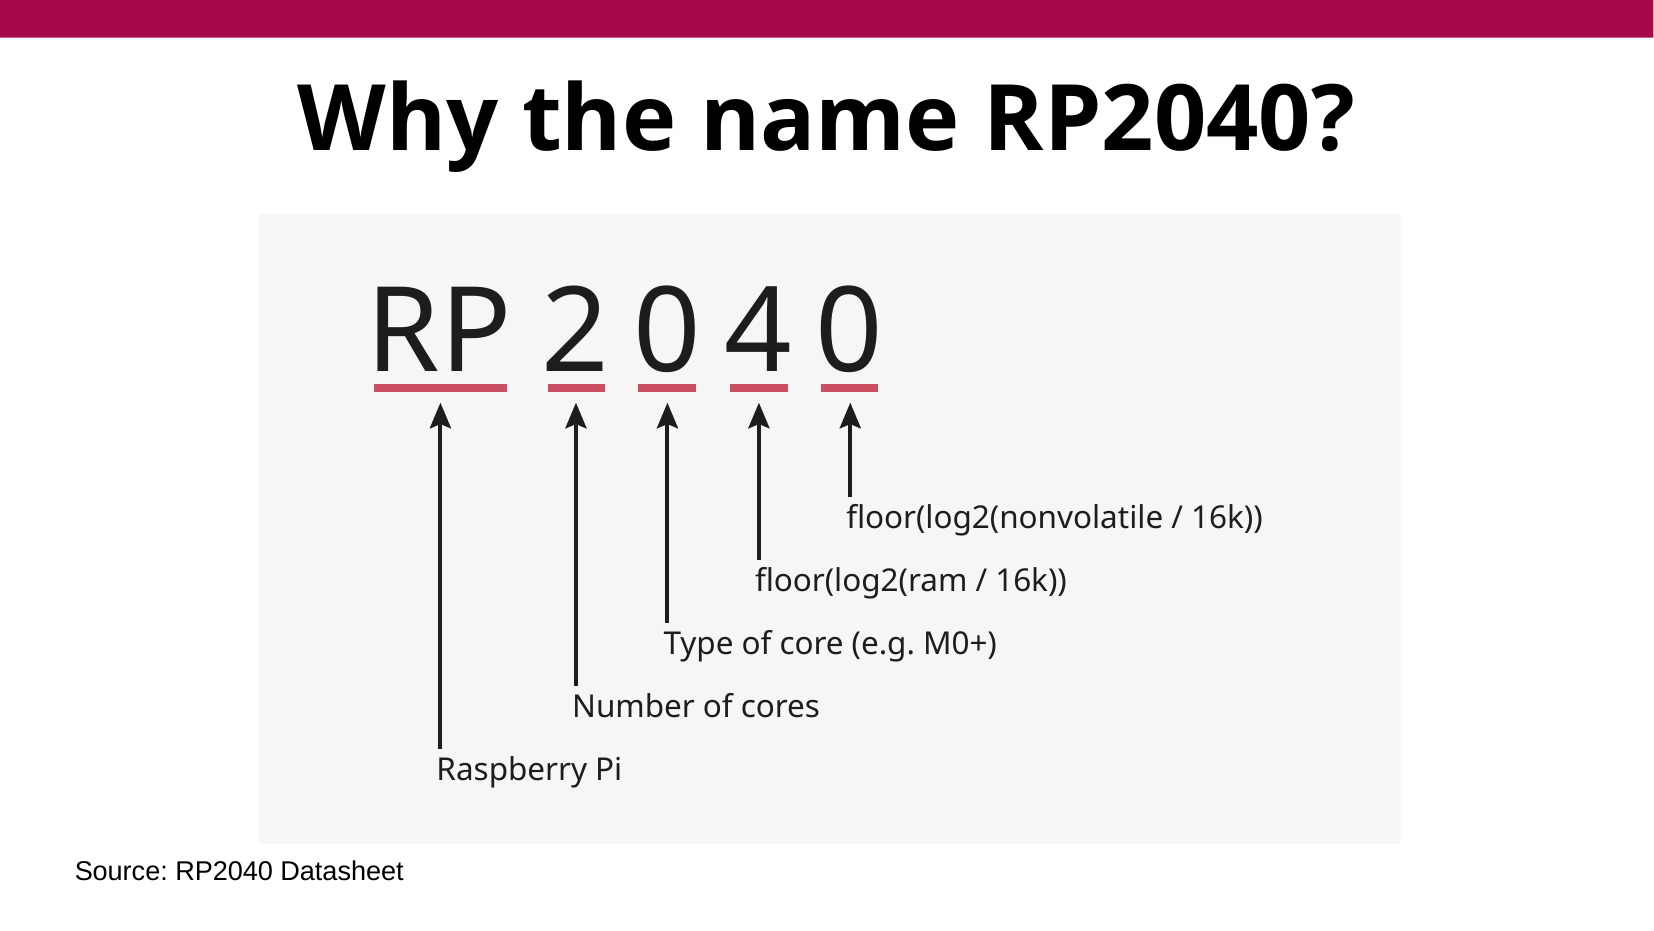

# Why the name RP2040?
Source: RP2040 Datasheet